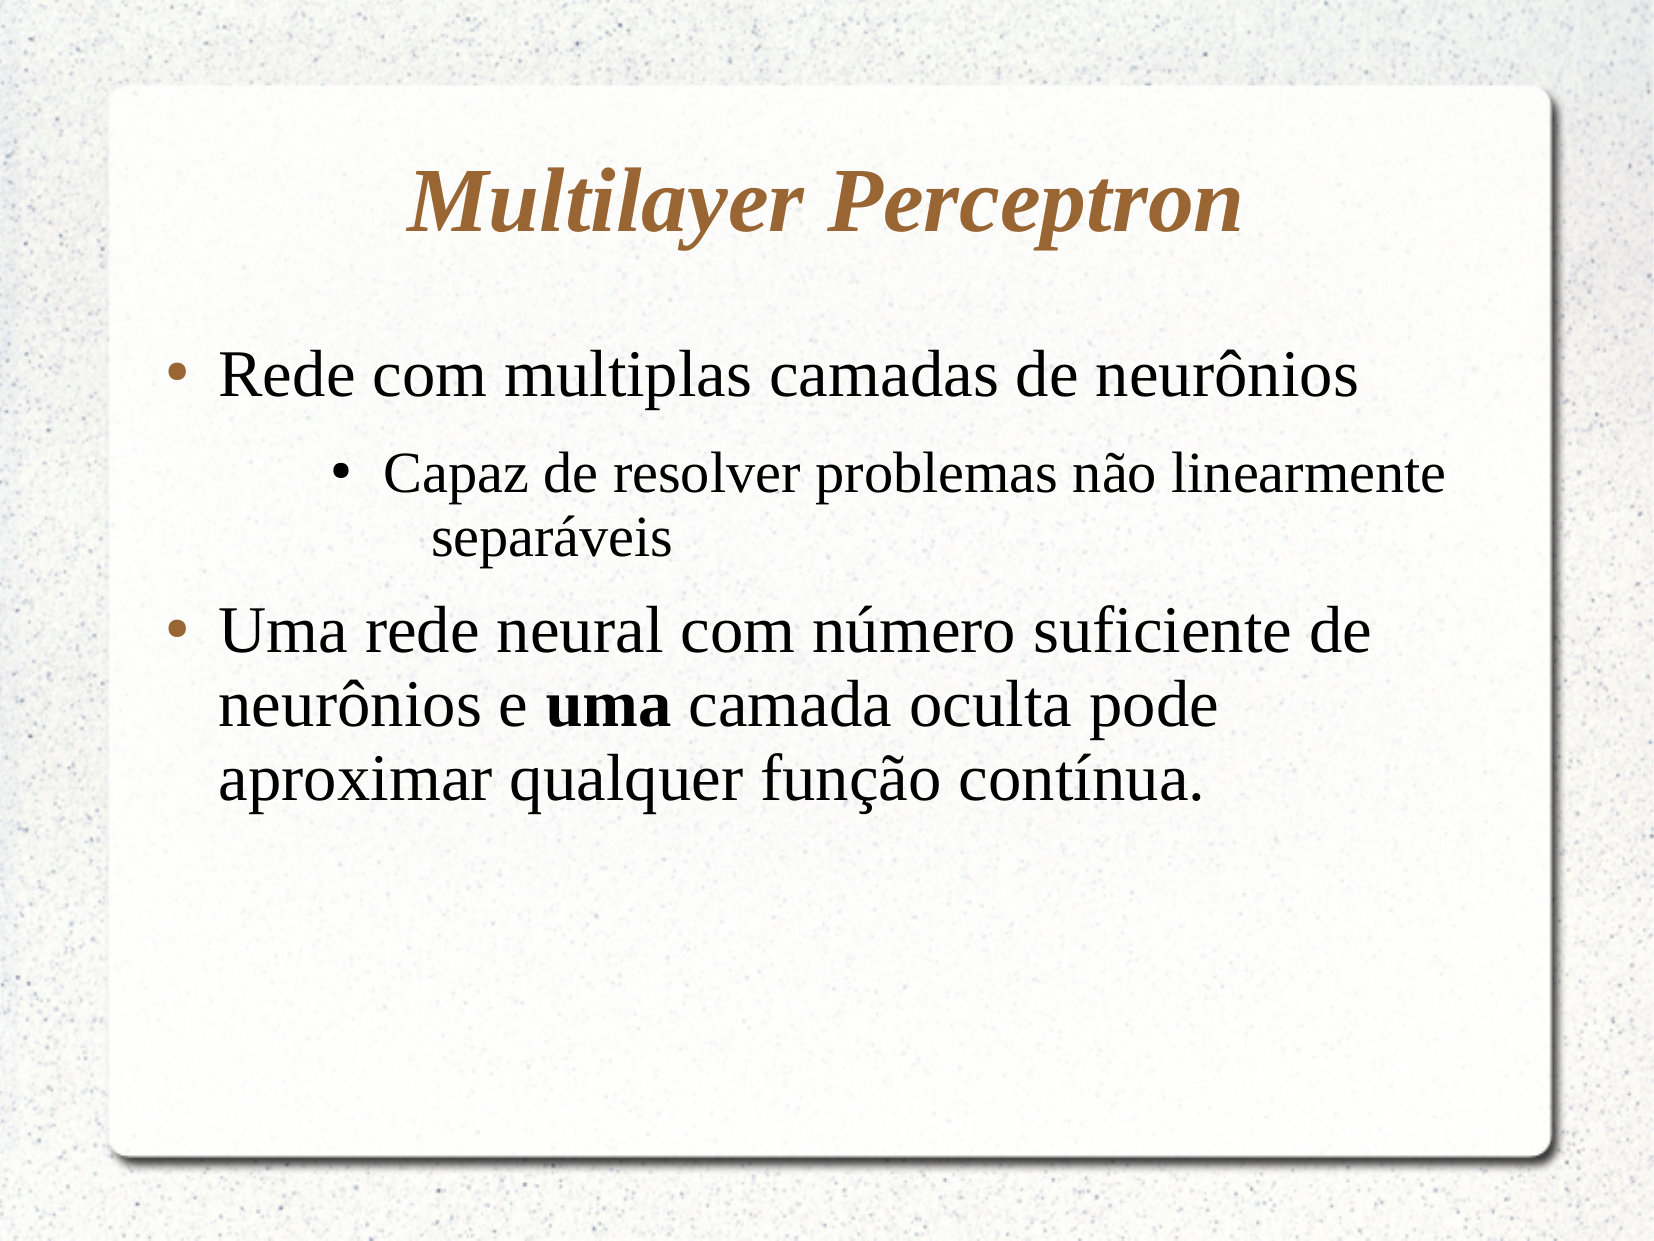

# Multilayer Perceptron
Rede com multiplas camadas de neurônios
Capaz de resolver problemas não linearmente separáveis
Uma rede neural com número suficiente de neurônios e uma camada oculta pode aproximar qualquer função contínua.